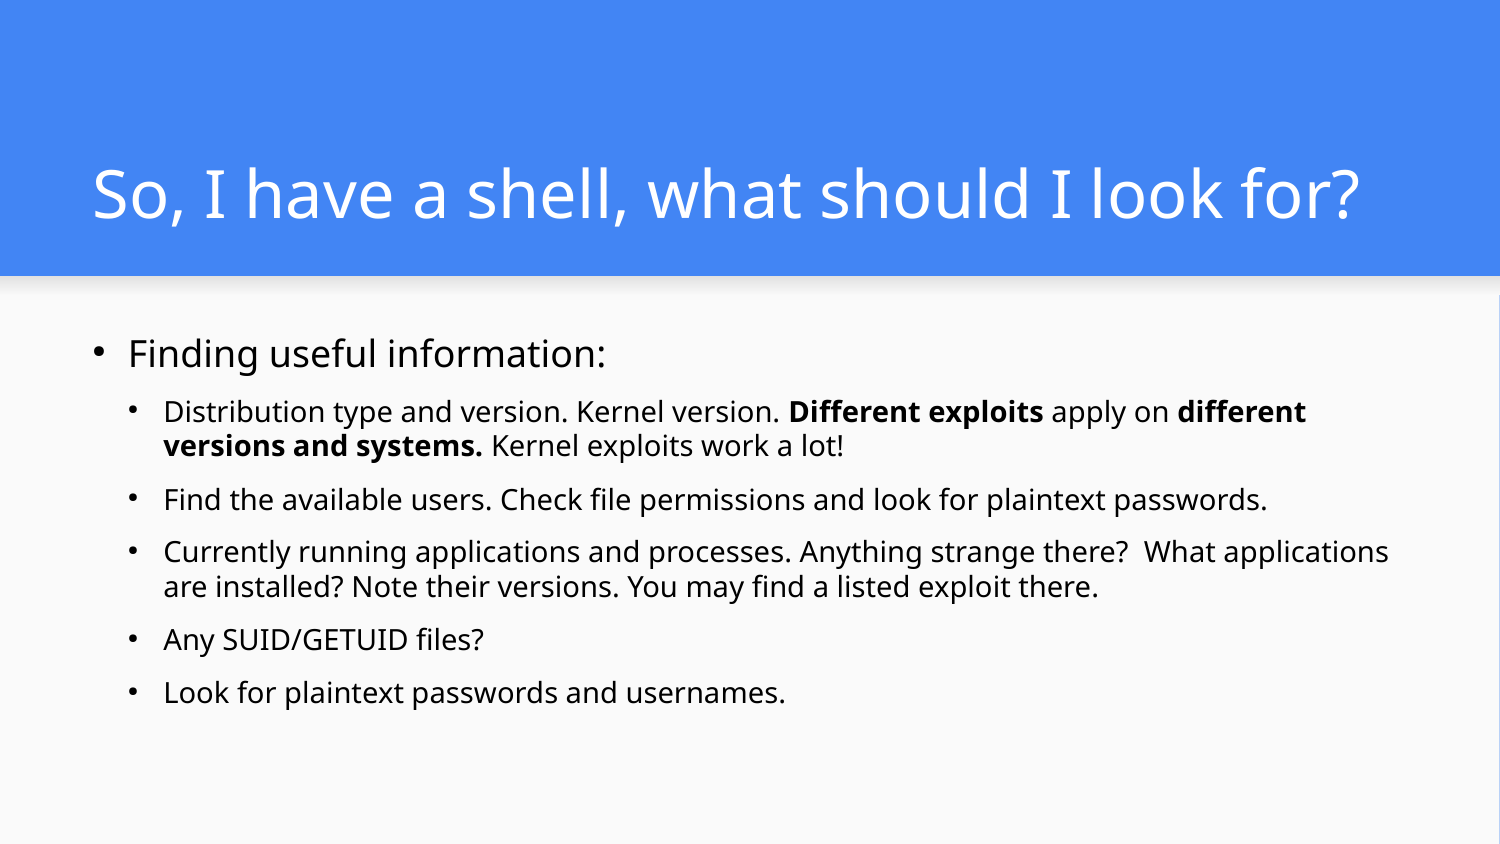

# So, I have a shell, what should I look for?
Finding useful information:
Distribution type and version. Kernel version. Different exploits apply on different versions and systems. Kernel exploits work a lot!
Find the available users. Check file permissions and look for plaintext passwords.
Currently running applications and processes. Anything strange there? What applications are installed? Note their versions. You may find a listed exploit there.
Any SUID/GETUID files?
Look for plaintext passwords and usernames.